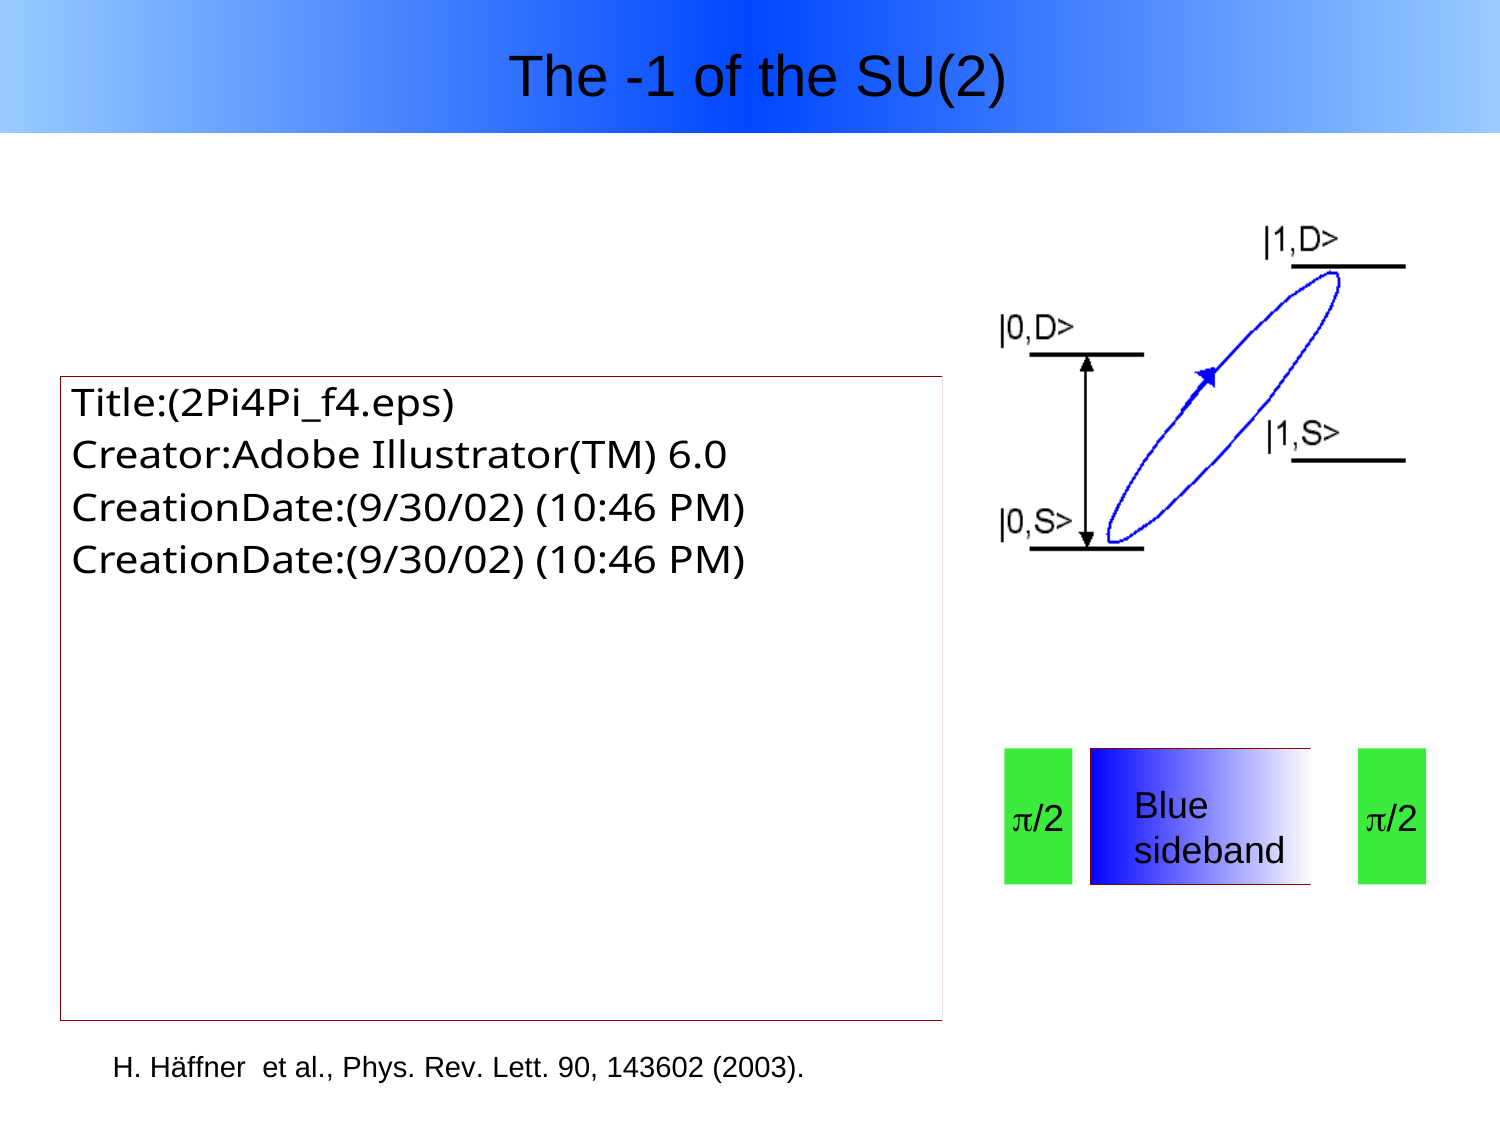

The -1 of the SU(2)
p/2
p/2
Blue
sideband
 H. Häffner et al., Phys. Rev. Lett. 90, 143602 (2003).